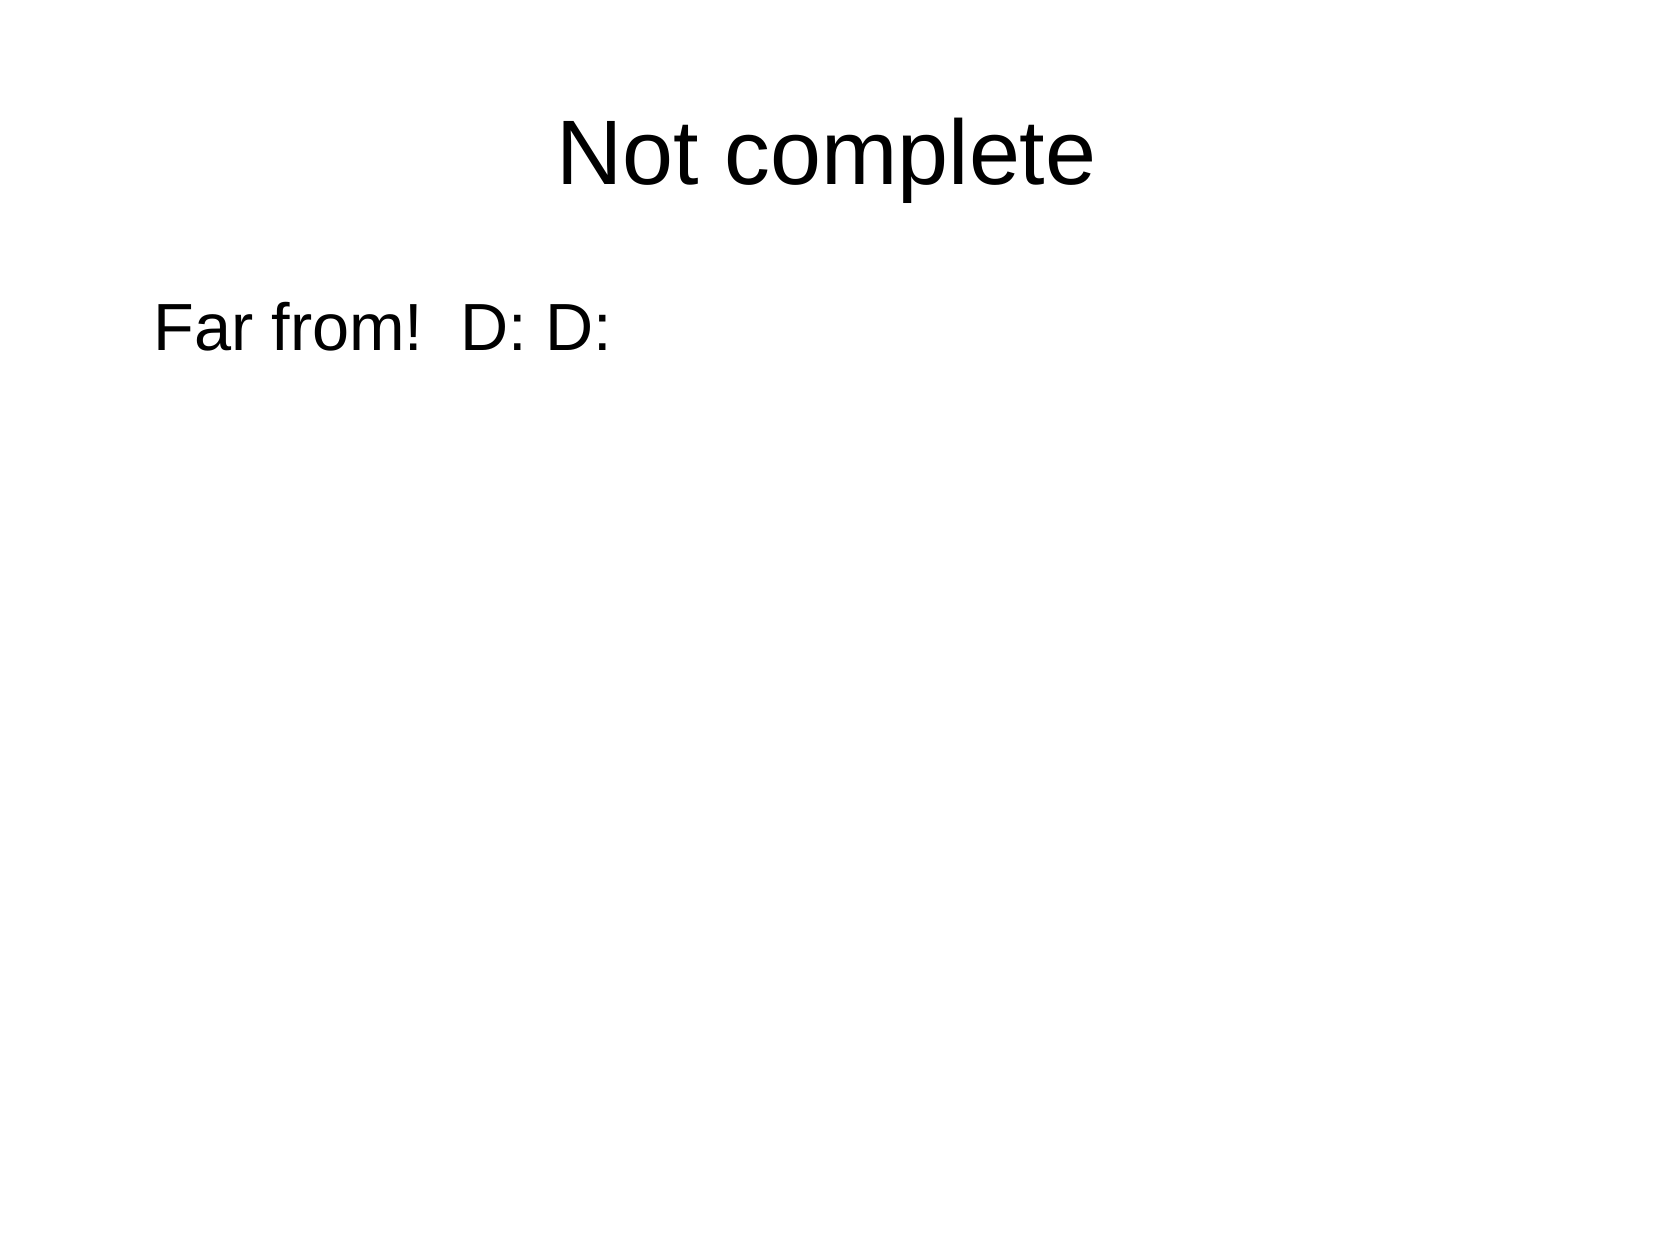

# Not complete
Far from! D: D: